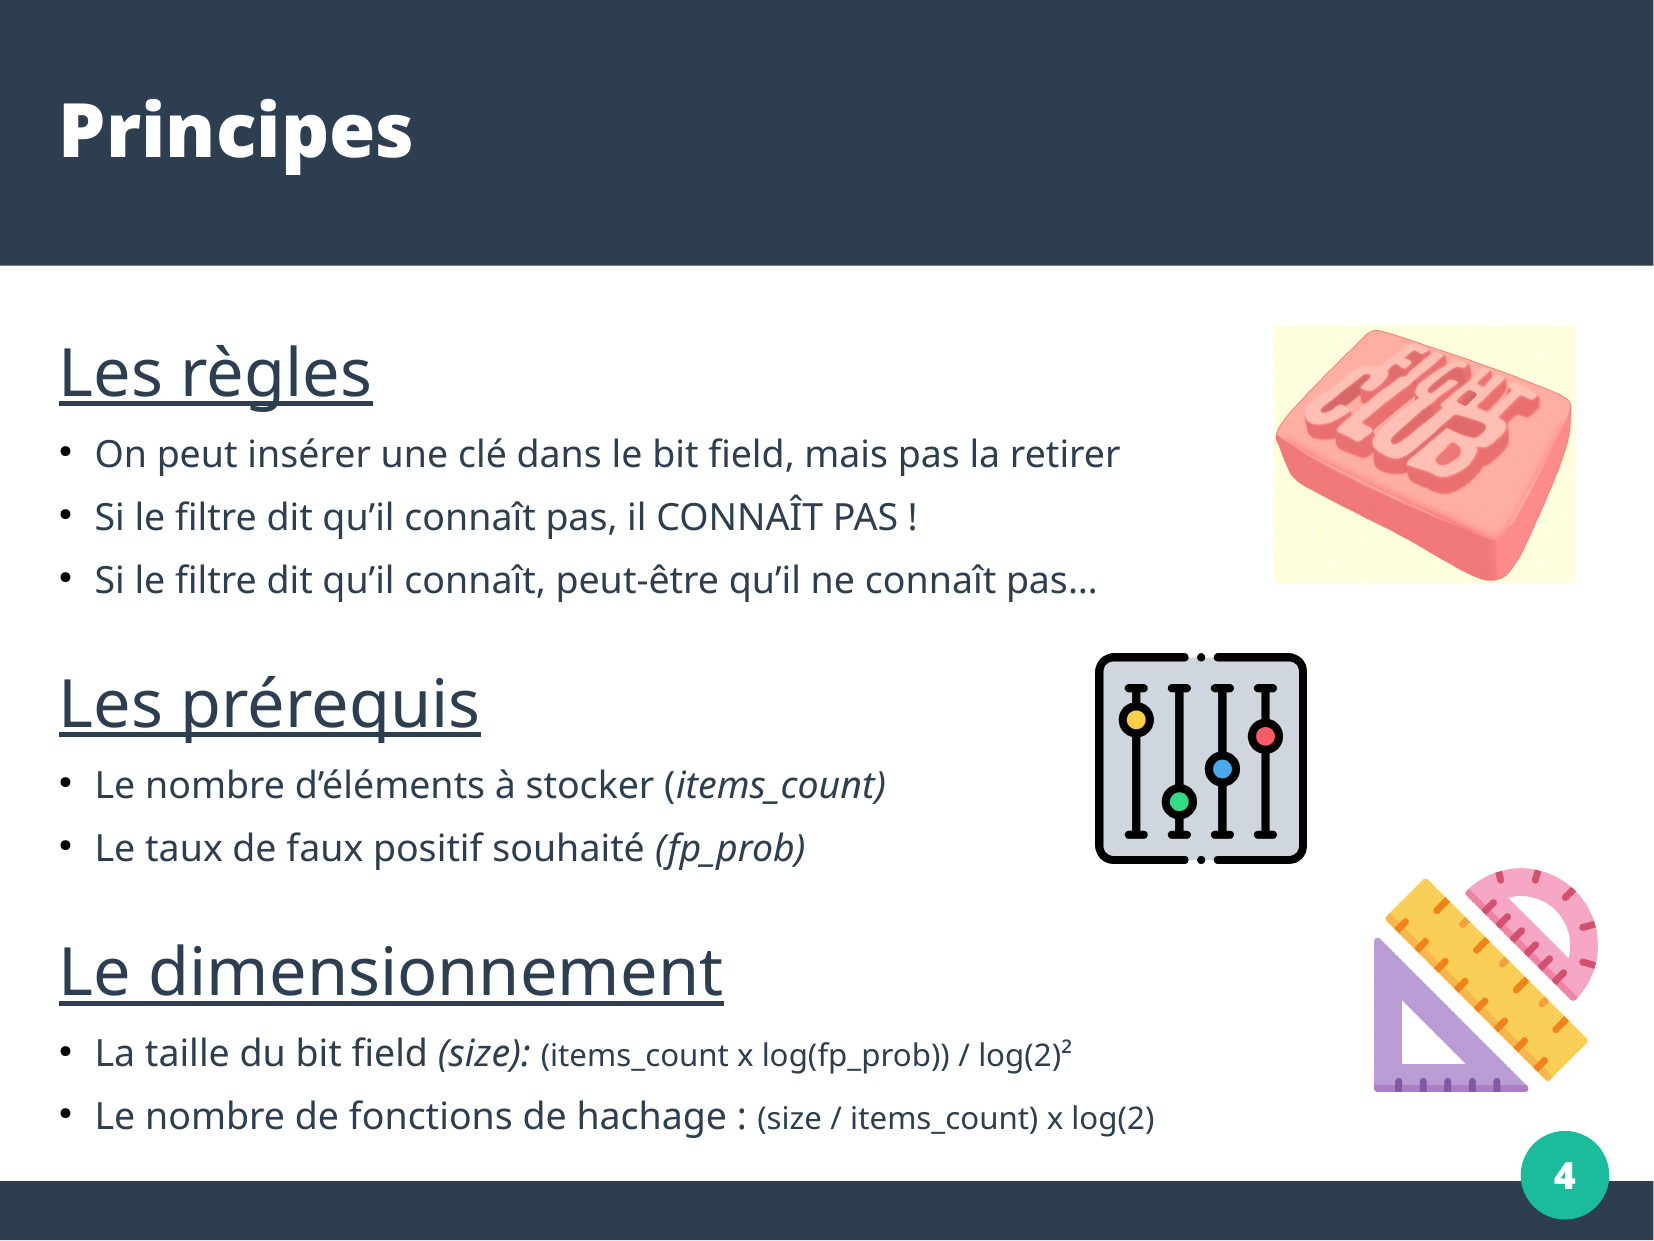

# Principes
Les règles
On peut insérer une clé dans le bit field, mais pas la retirer
Si le filtre dit qu’il connaît pas, il CONNAÎT PAS !
Si le filtre dit qu’il connaît, peut-être qu’il ne connaît pas…
Les prérequis
Le nombre d’éléments à stocker (items_count)
Le taux de faux positif souhaité (fp_prob)
Le dimensionnement
La taille du bit field (size): (items_count x log(fp_prob)) / log(2)²
Le nombre de fonctions de hachage : (size / items_count) x log(2)
4